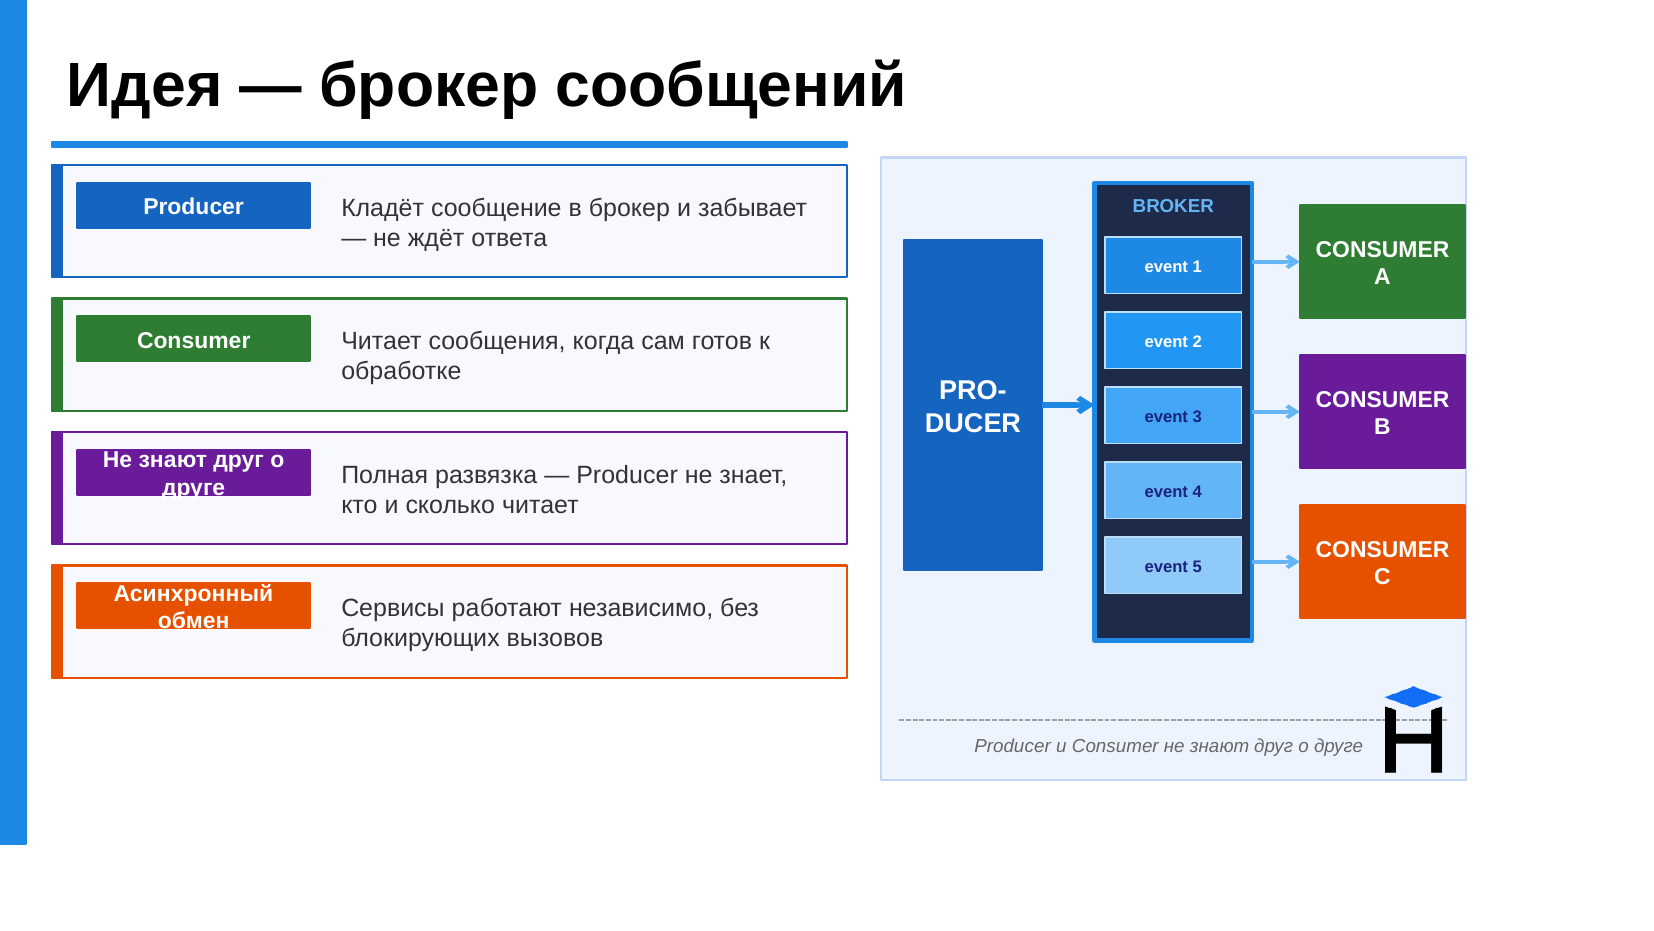

Идея — брокер сообщений
Кладёт сообщение в брокер и забывает — не ждёт ответа
Producer
BROKER
CONSUMER A
event 1
PRO-
DUCER
Читает сообщения, когда сам готов к обработке
event 2
Consumer
CONSUMER B
event 3
Полная развязка — Producer не знает, кто и сколько читает
Не знают друг о друге
event 4
CONSUMER C
event 5
Сервисы работают независимо, без блокирующих вызовов
Асинхронный обмен
Producer и Consumer не знают друг о друге